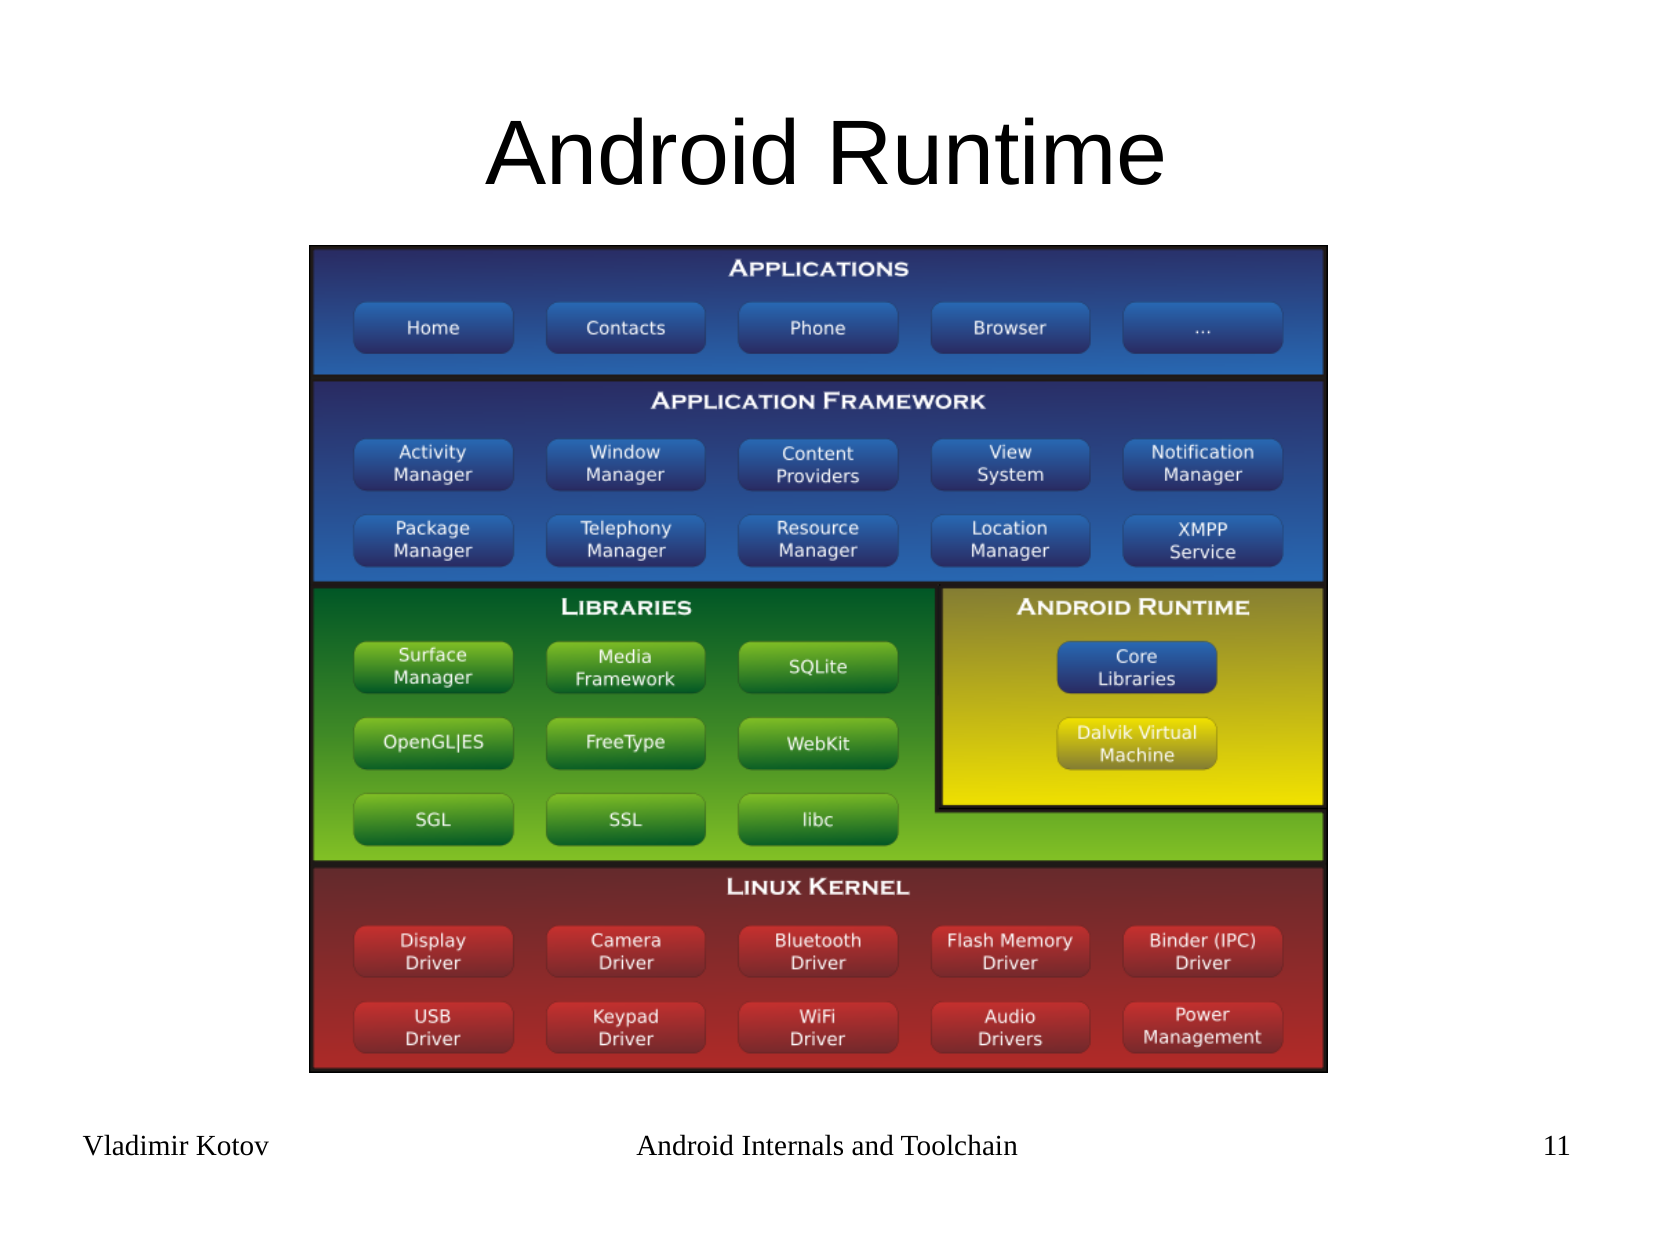

# Android Runtime
Vladimir Kotov
Android Internals and Toolchain
11